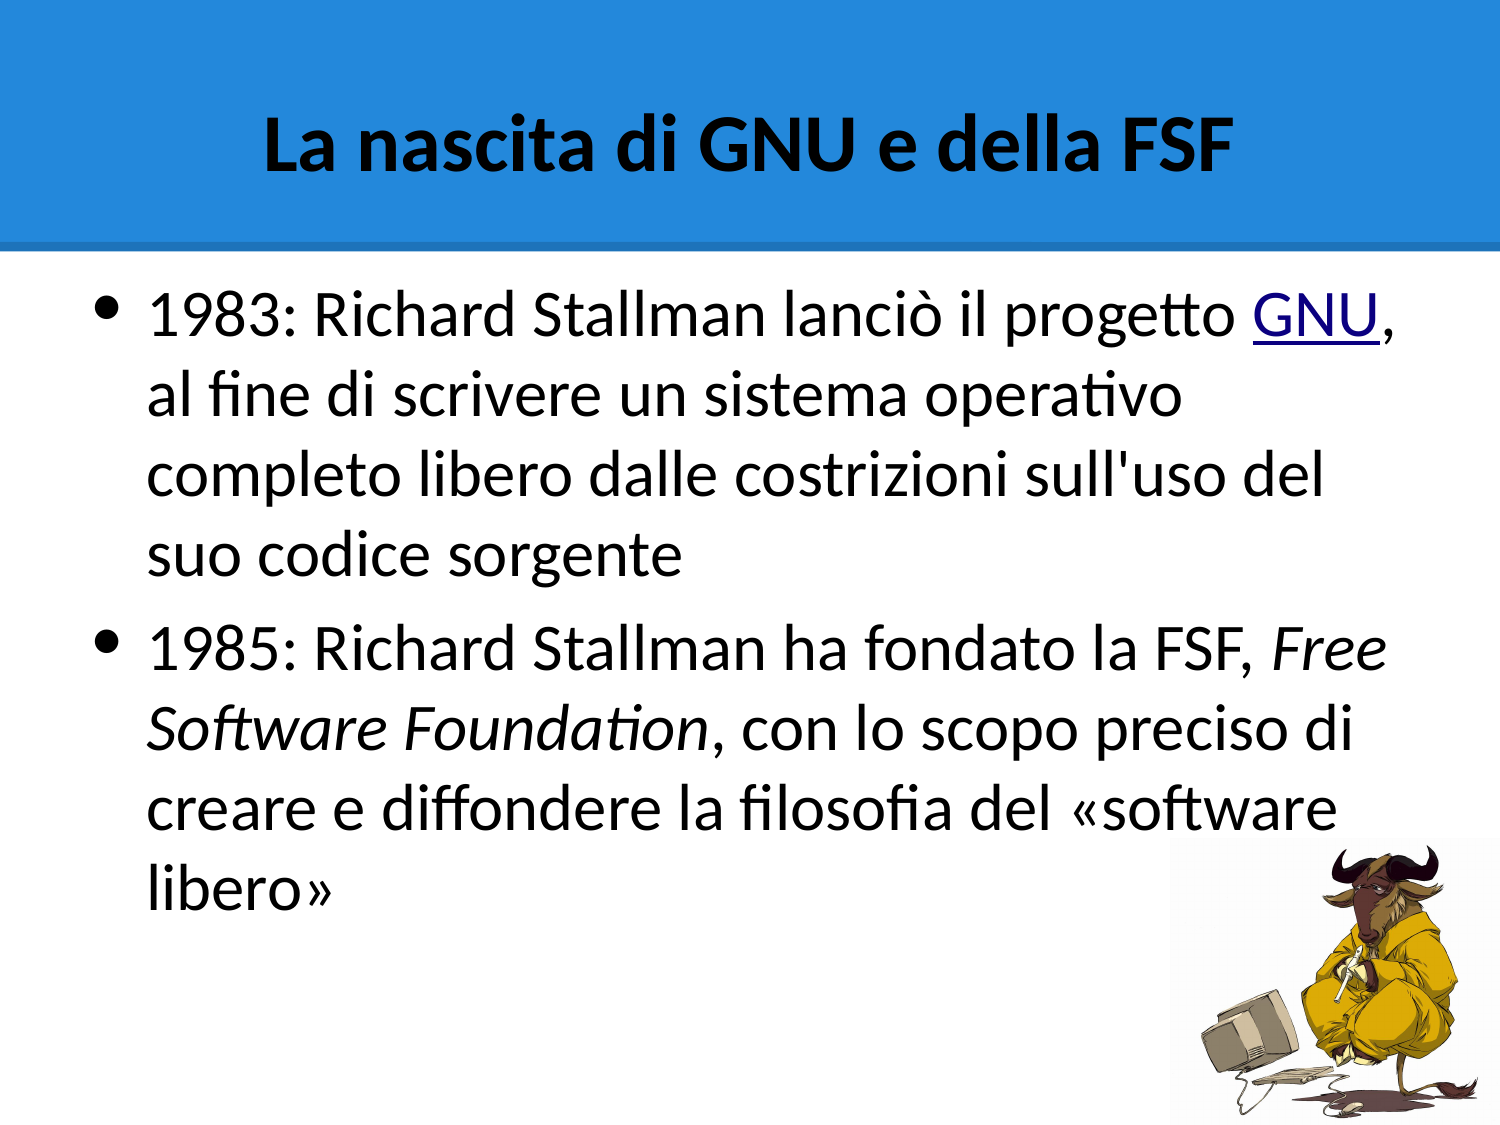

# La nascita di GNU e della FSF
1983: Richard Stallman lanciò il progetto GNU, al fine di scrivere un sistema operativo completo libero dalle costrizioni sull'uso del suo codice sorgente
1985: Richard Stallman ha fondato la FSF, Free Software Foundation, con lo scopo preciso di creare e diffondere la filosofia del «software libero»